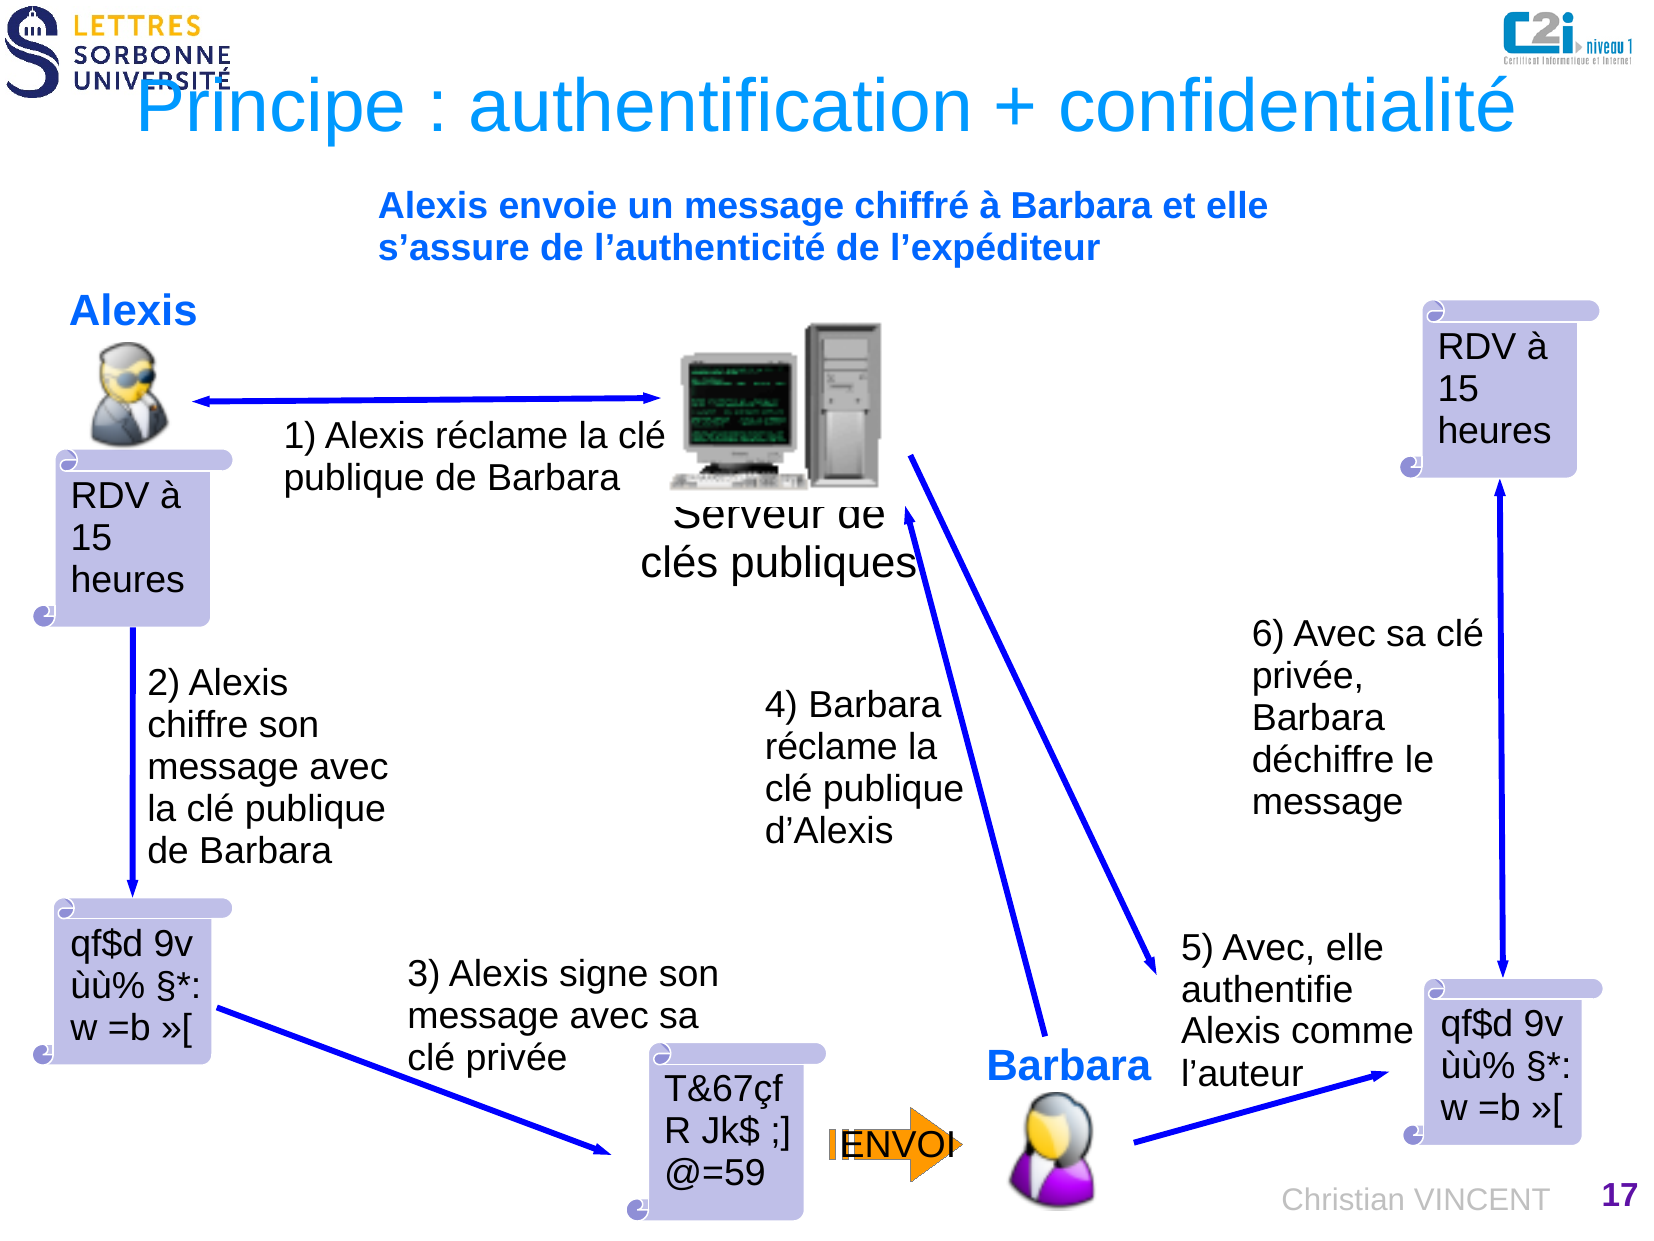

# Principe : authentification + confidentialité
Alexis envoie un message chiffré à Barbara et elle s’assure de l’authenticité de l’expéditeur
Alexis
RDV à 15 heures
1) Alexis réclame la clé
publique de Barbara
RDV à 15 heures
Serveur de
clés publiques
6) Avec sa clé privée, Barbara déchiffre le message
2) Alexis chiffre son message avec la clé publique de Barbara
4) Barbara réclame la clé publique d’Alexis
qf$d 9v ùù% §*: w =b »[
5) Avec, elle authentifie Alexis comme l’auteur
3) Alexis signe son message avec sa clé privée
qf$d 9v ùù% §*: w =b »[
Barbara
T&67çfR Jk$ ;] @=59
ENVOI